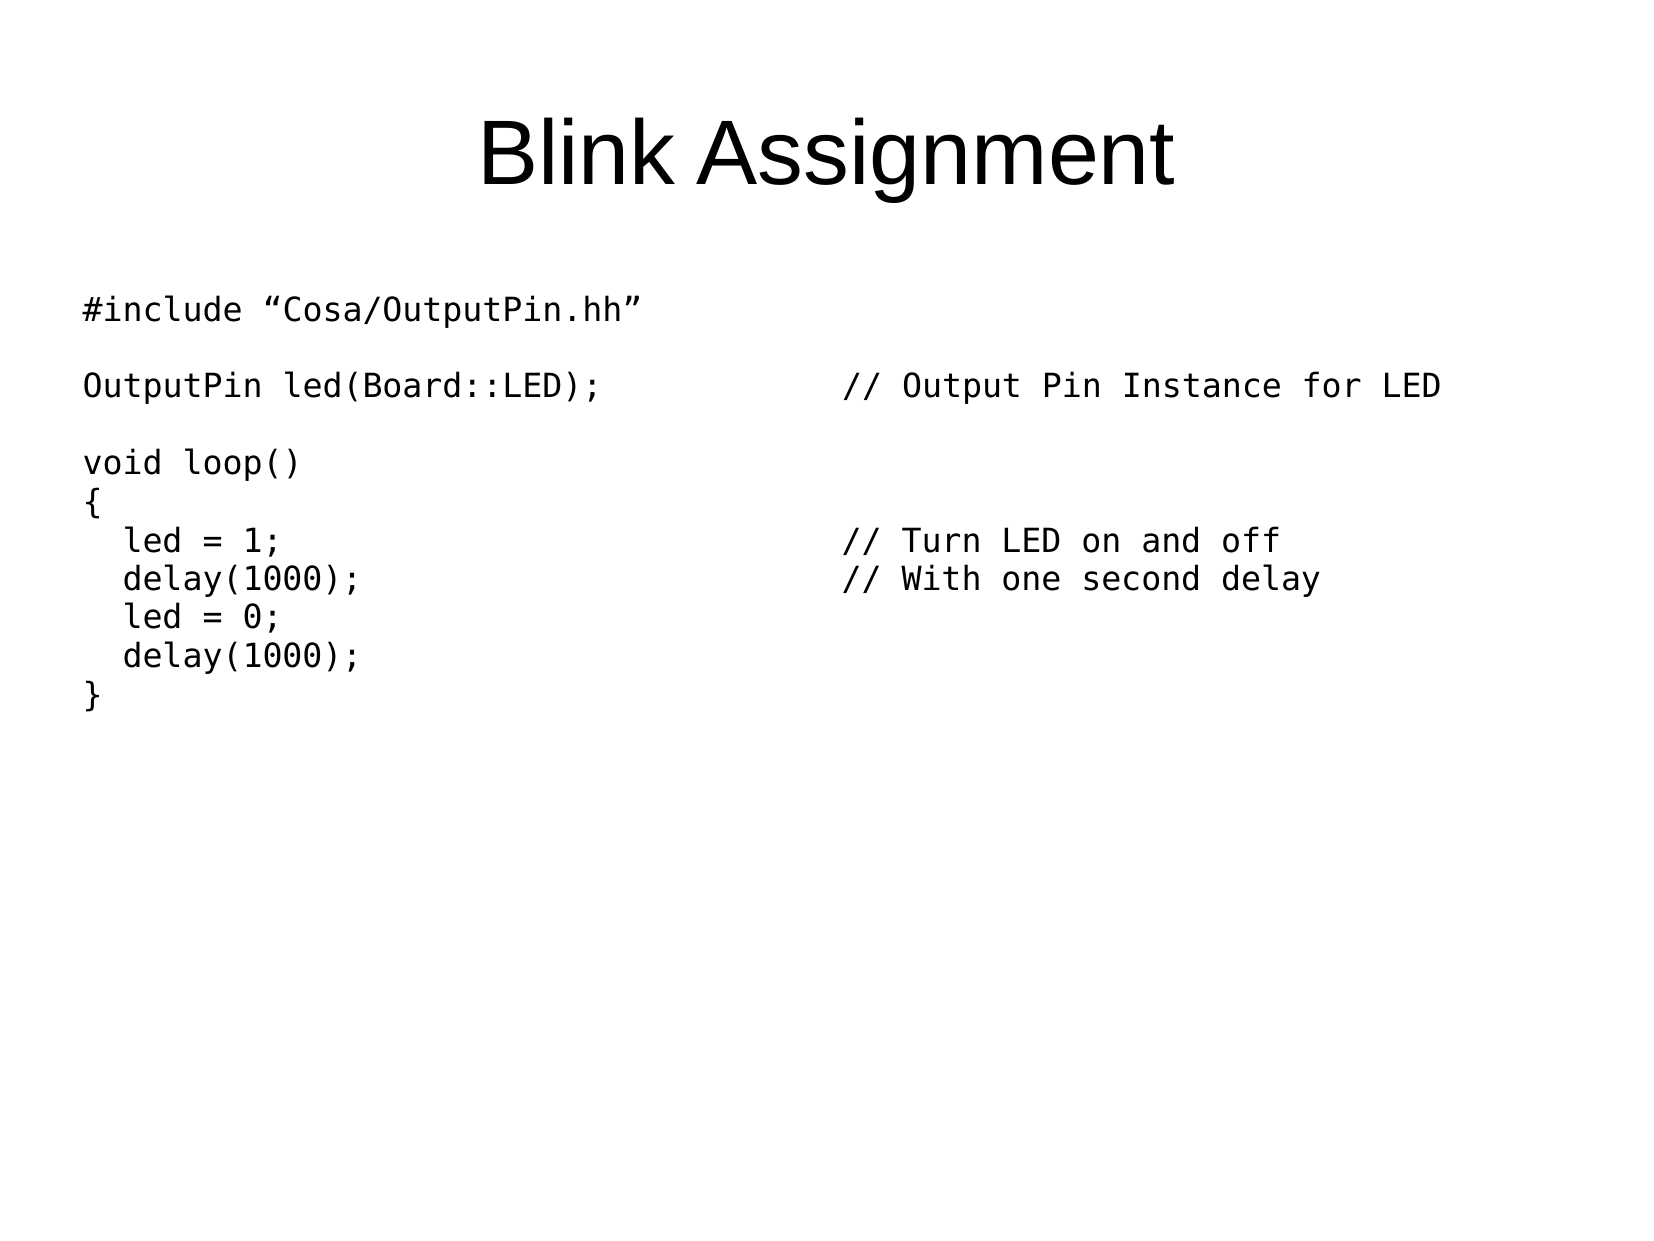

# Blink Assignment
#include “Cosa/OutputPin.hh”
OutputPin led(Board::LED); // Output Pin Instance for LED
void loop()
{
 led = 1; // Turn LED on and off
 delay(1000); // With one second delay
 led = 0;
 delay(1000);
}